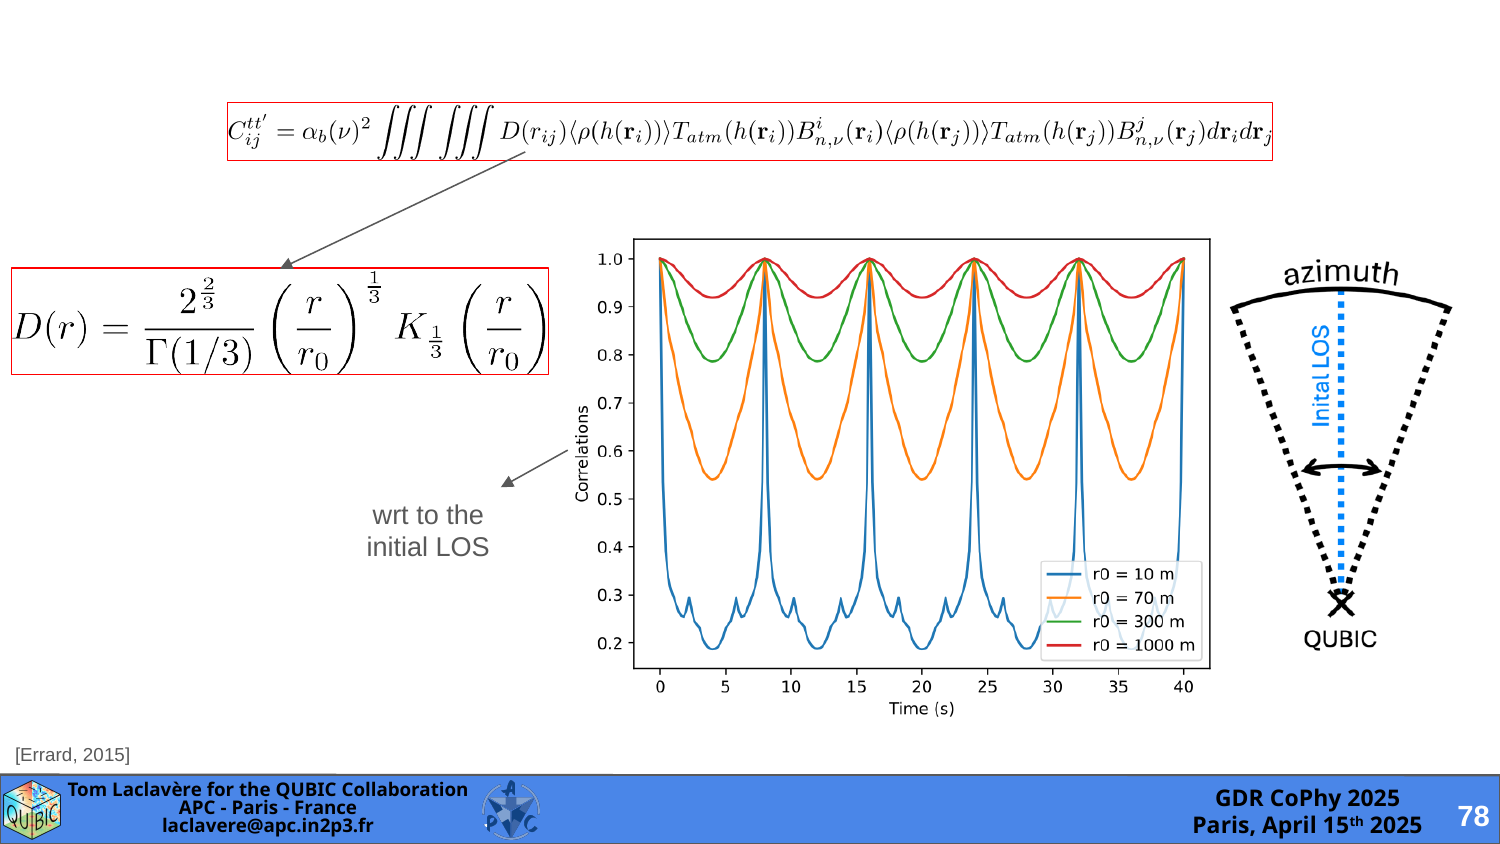

wrt to the initial LOS
[Errard, 2015]